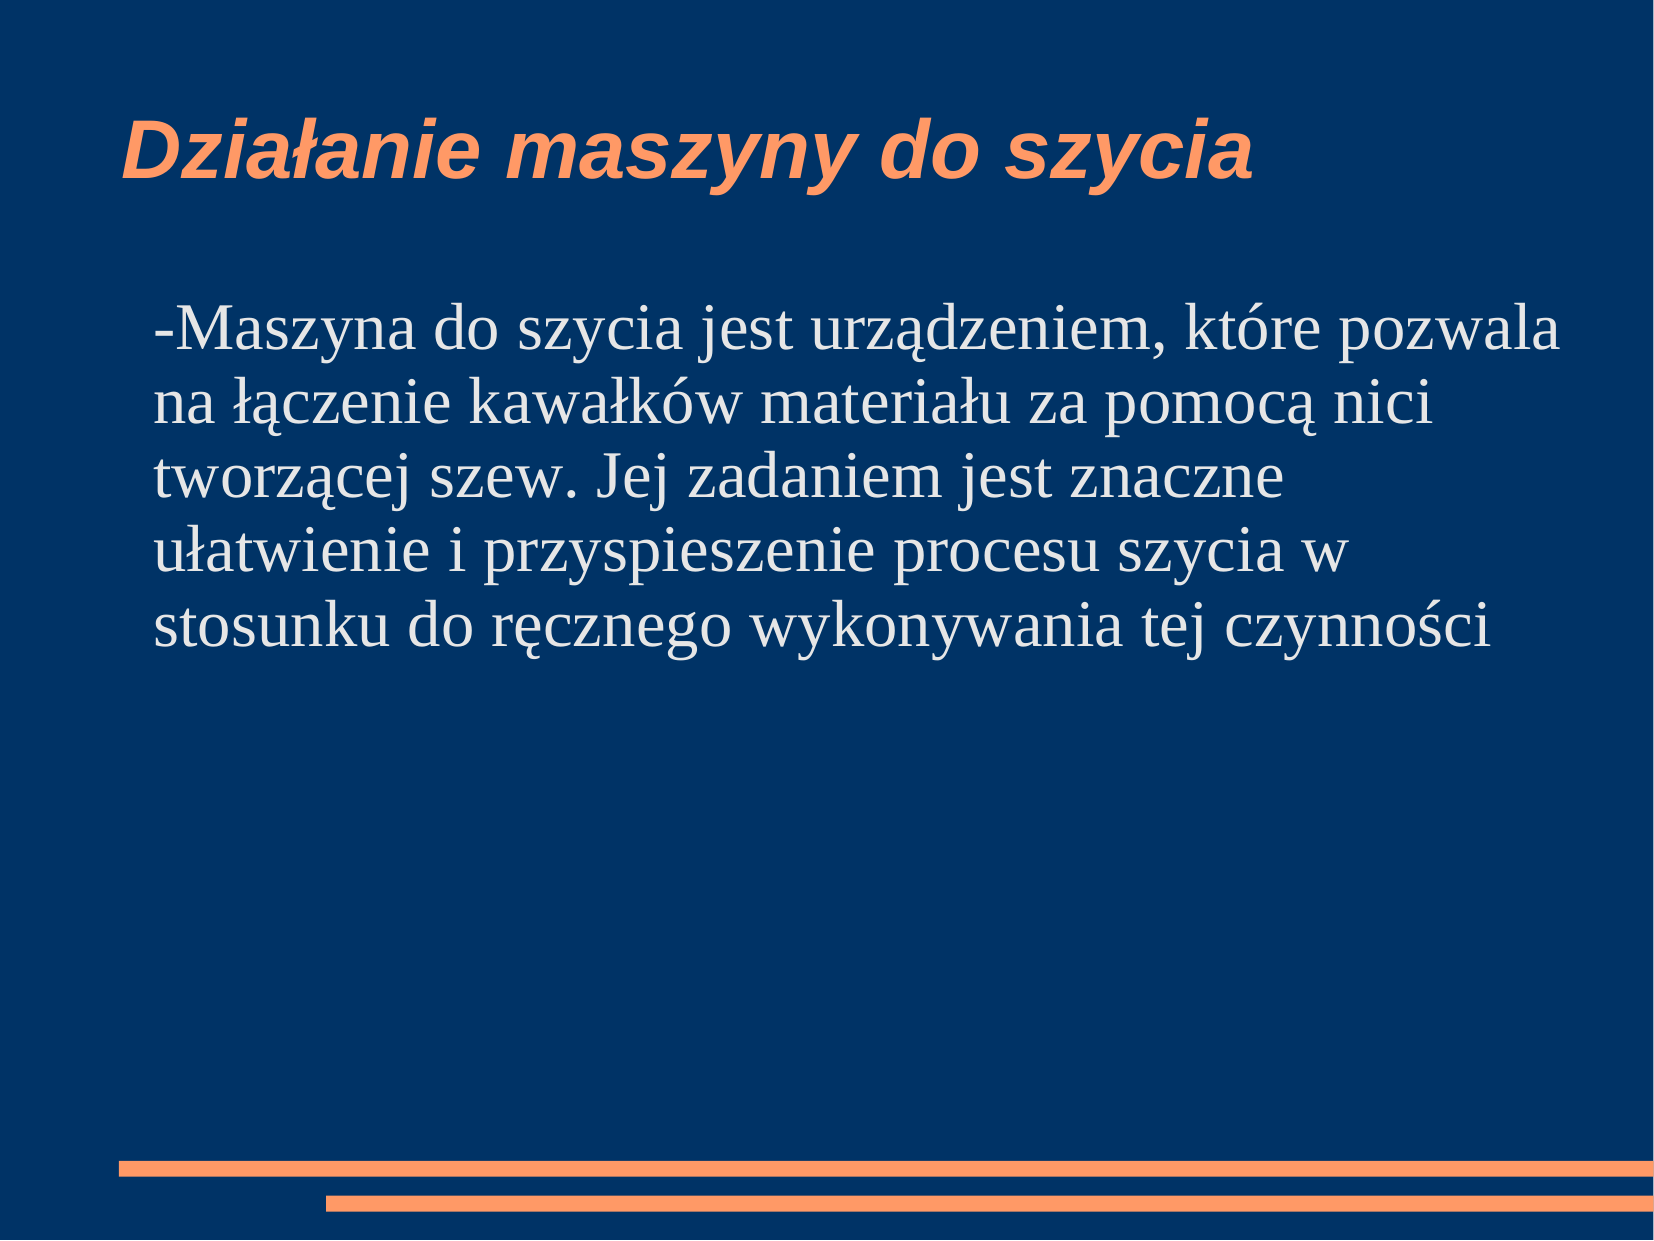

# Działanie maszyny do szycia
-Maszyna do szycia jest urządzeniem, które pozwala na łączenie kawałków materiału za pomocą nici tworzącej szew. Jej zadaniem jest znaczne ułatwienie i przyspieszenie procesu szycia w stosunku do ręcznego wykonywania tej czynności